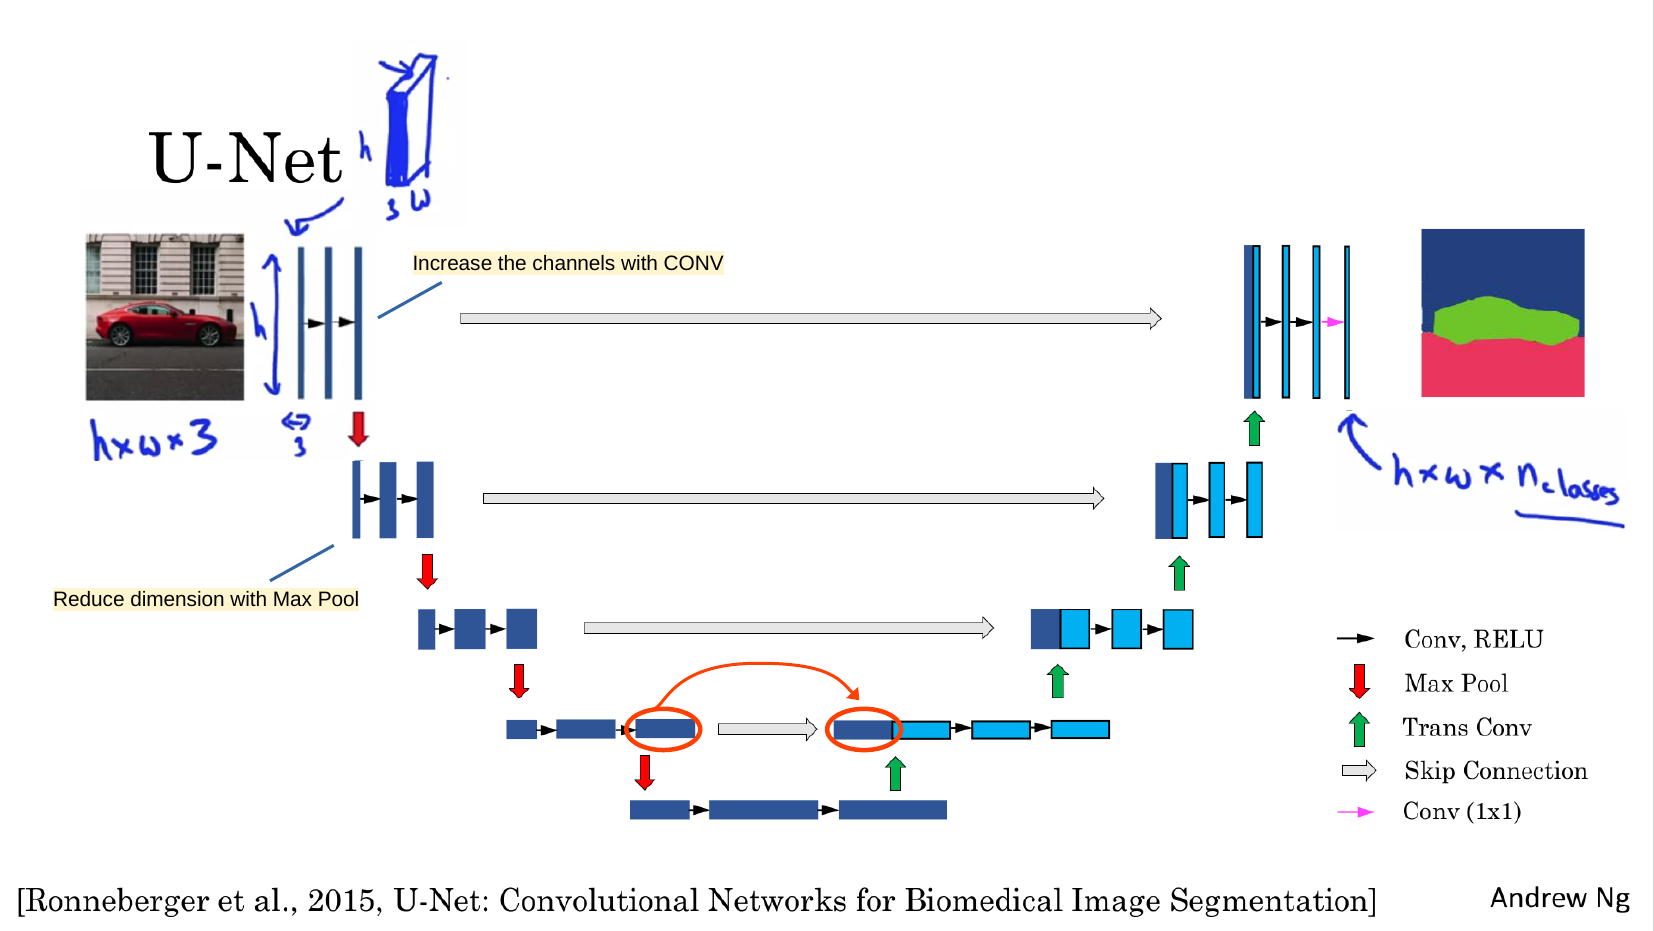

Increase the channels with CONV
Reduce dimension with Max Pool